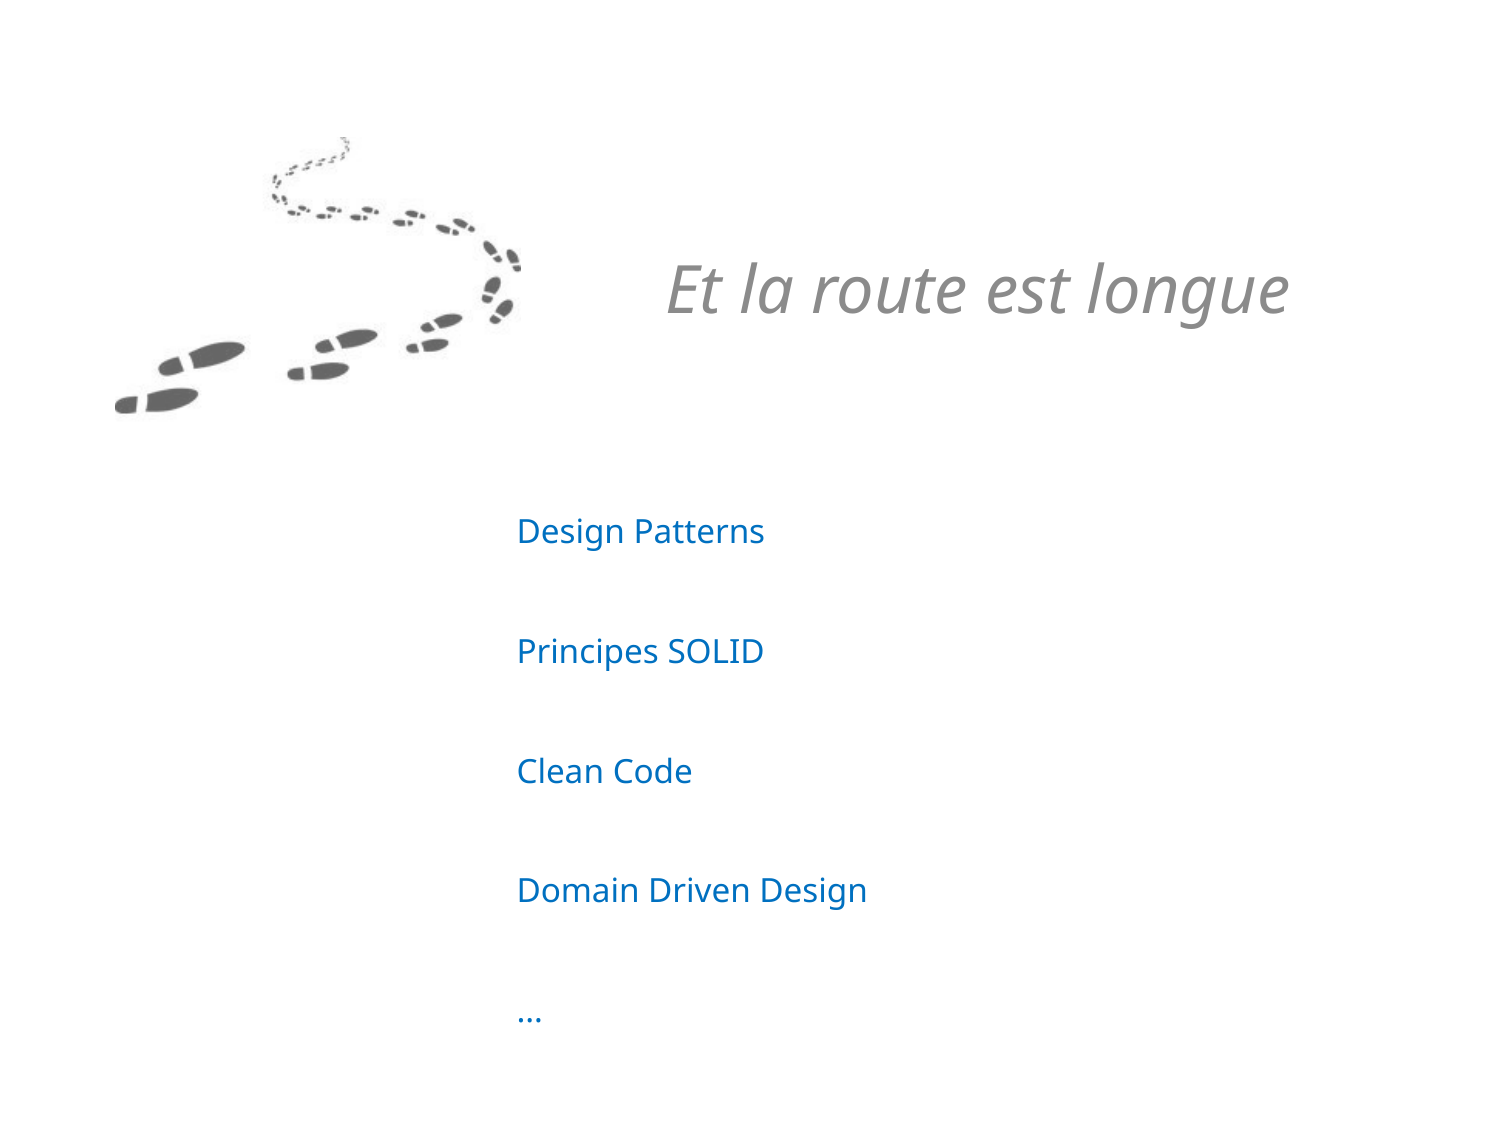

Et la route est longue
Design Patterns
Principes SOLID
Clean Code
Domain Driven Design
…